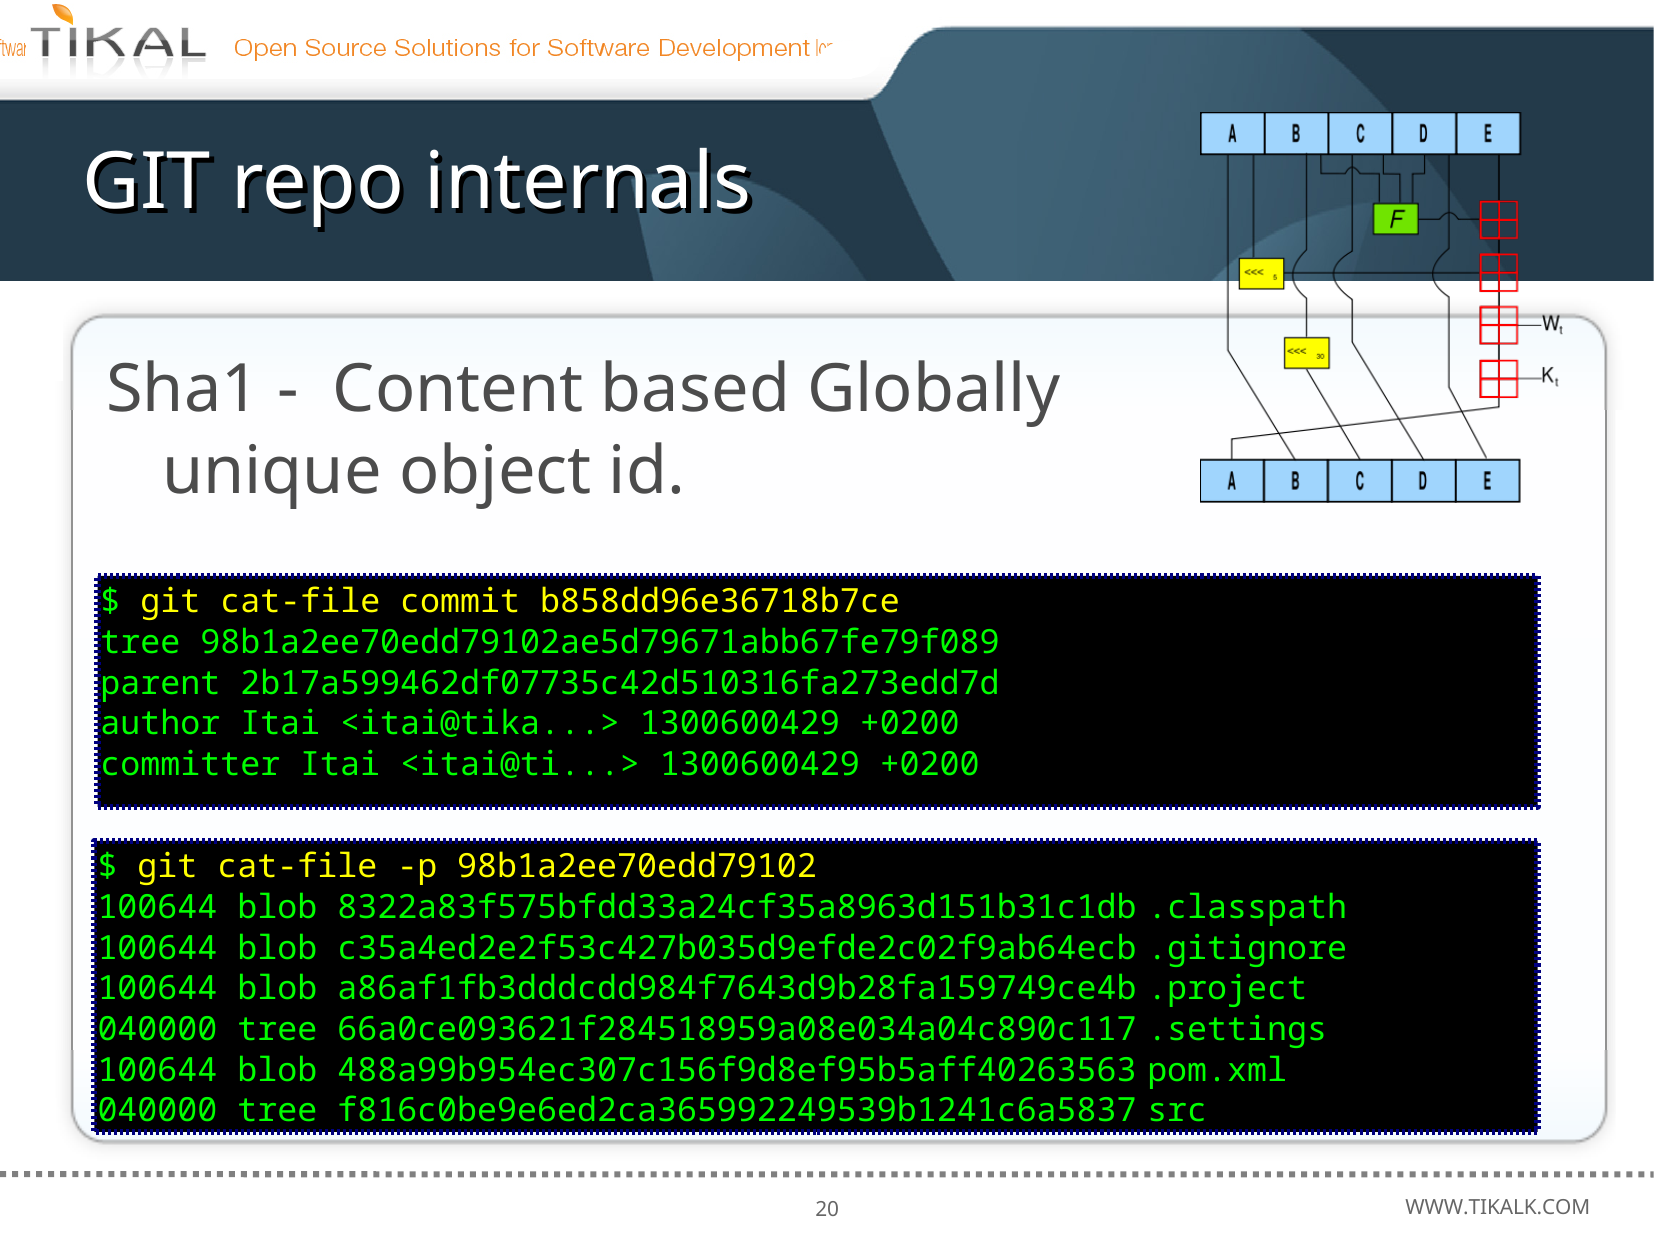

# GIT repo internals
Sha1 - Content based Globally unique object id.
$ git cat-file commit b858dd96e36718b7ce
tree 98b1a2ee70edd79102ae5d79671abb67fe79f089
parent 2b17a599462df07735c42d510316fa273edd7d
author Itai <itai@tika...> 1300600429 +0200
committer Itai <itai@ti...> 1300600429 +0200
$ git cat-file -p 98b1a2ee70edd79102
100644 blob 8322a83f575bfdd33a24cf35a8963d151b31c1db	.classpath
100644 blob c35a4ed2e2f53c427b035d9efde2c02f9ab64ecb	.gitignore
100644 blob a86af1fb3dddcdd984f7643d9b28fa159749ce4b	.project
040000 tree 66a0ce093621f284518959a08e034a04c890c117	.settings
100644 blob 488a99b954ec307c156f9d8ef95b5aff40263563	pom.xml
040000 tree f816c0be9e6ed2ca365992249539b1241c6a5837	src